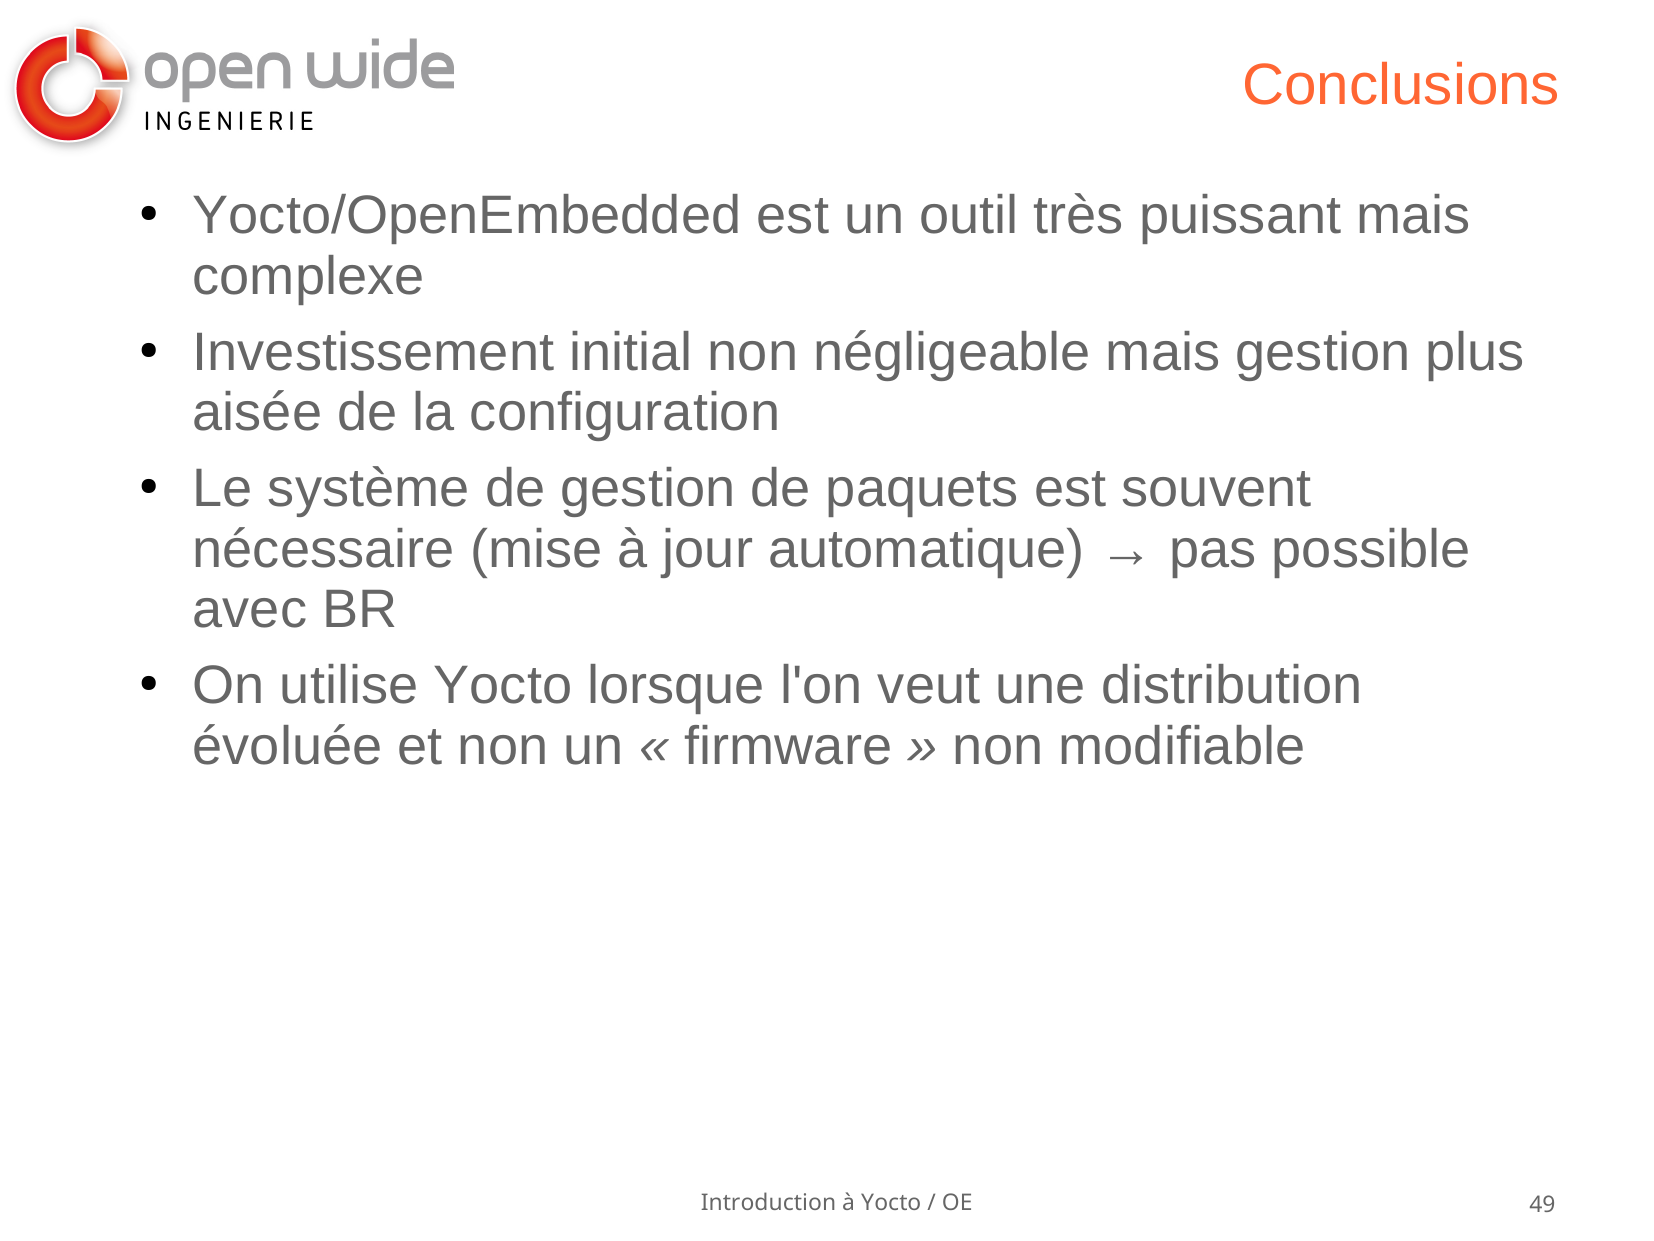

# Conclusions
Yocto/OpenEmbedded est un outil très puissant mais complexe
Investissement initial non négligeable mais gestion plus aisée de la configuration
Le système de gestion de paquets est souvent nécessaire (mise à jour automatique) → pas possible avec BR
On utilise Yocto lorsque l'on veut une distribution évoluée et non un « firmware » non modifiable